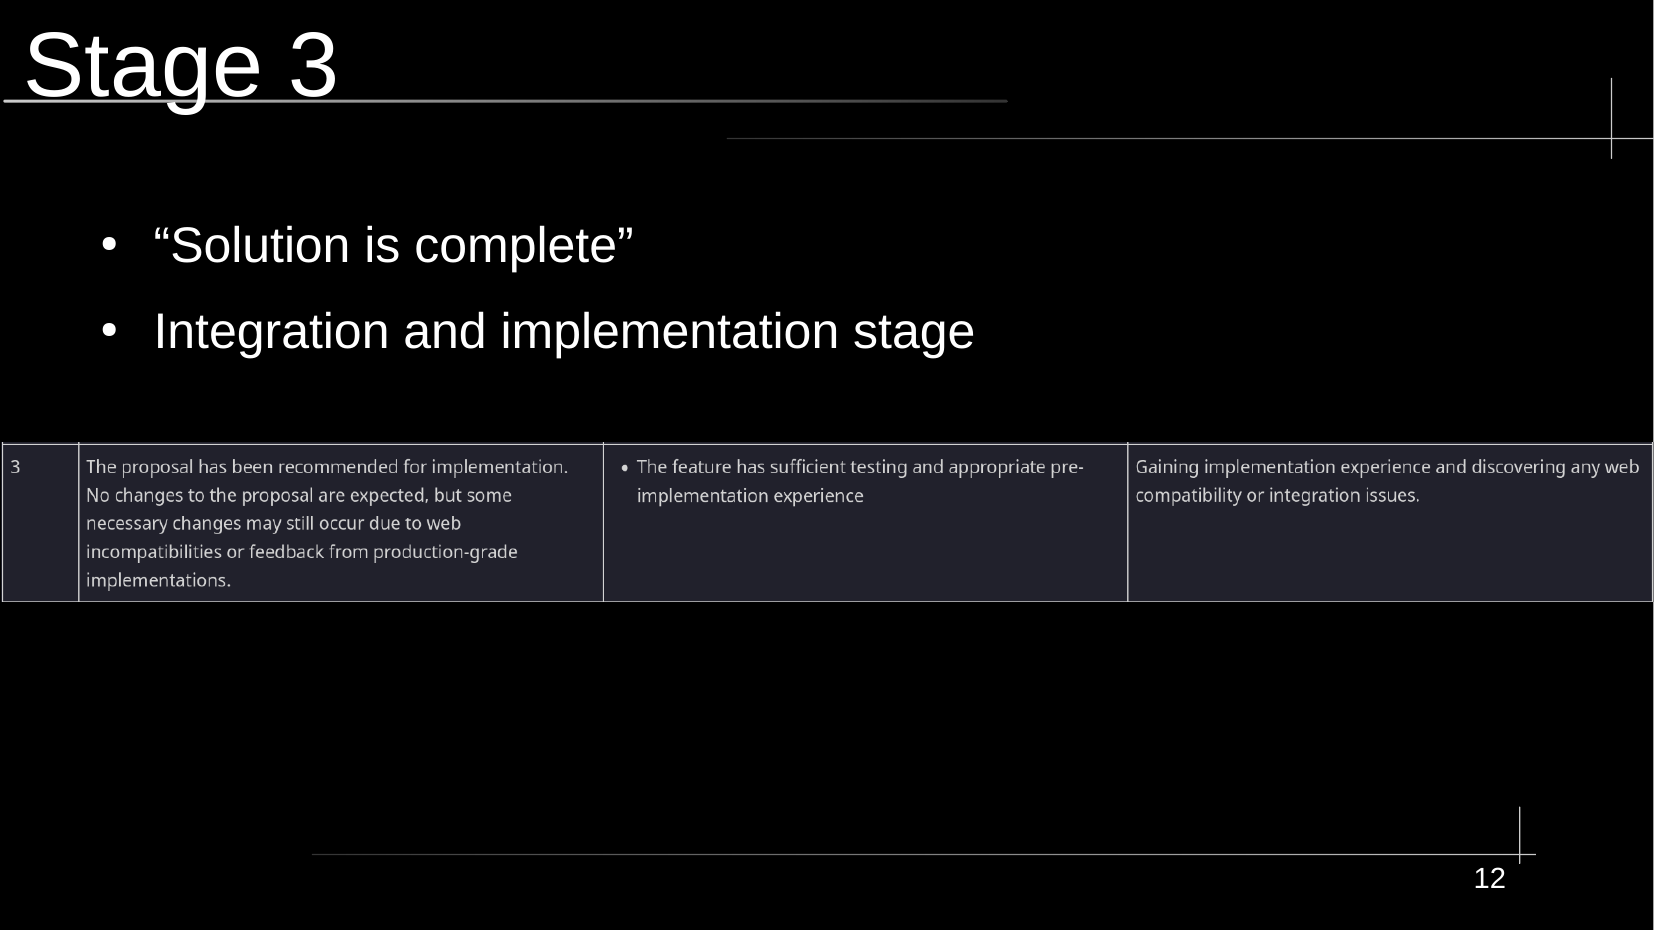

# Stage 3
“Solution is complete”
Integration and implementation stage
12